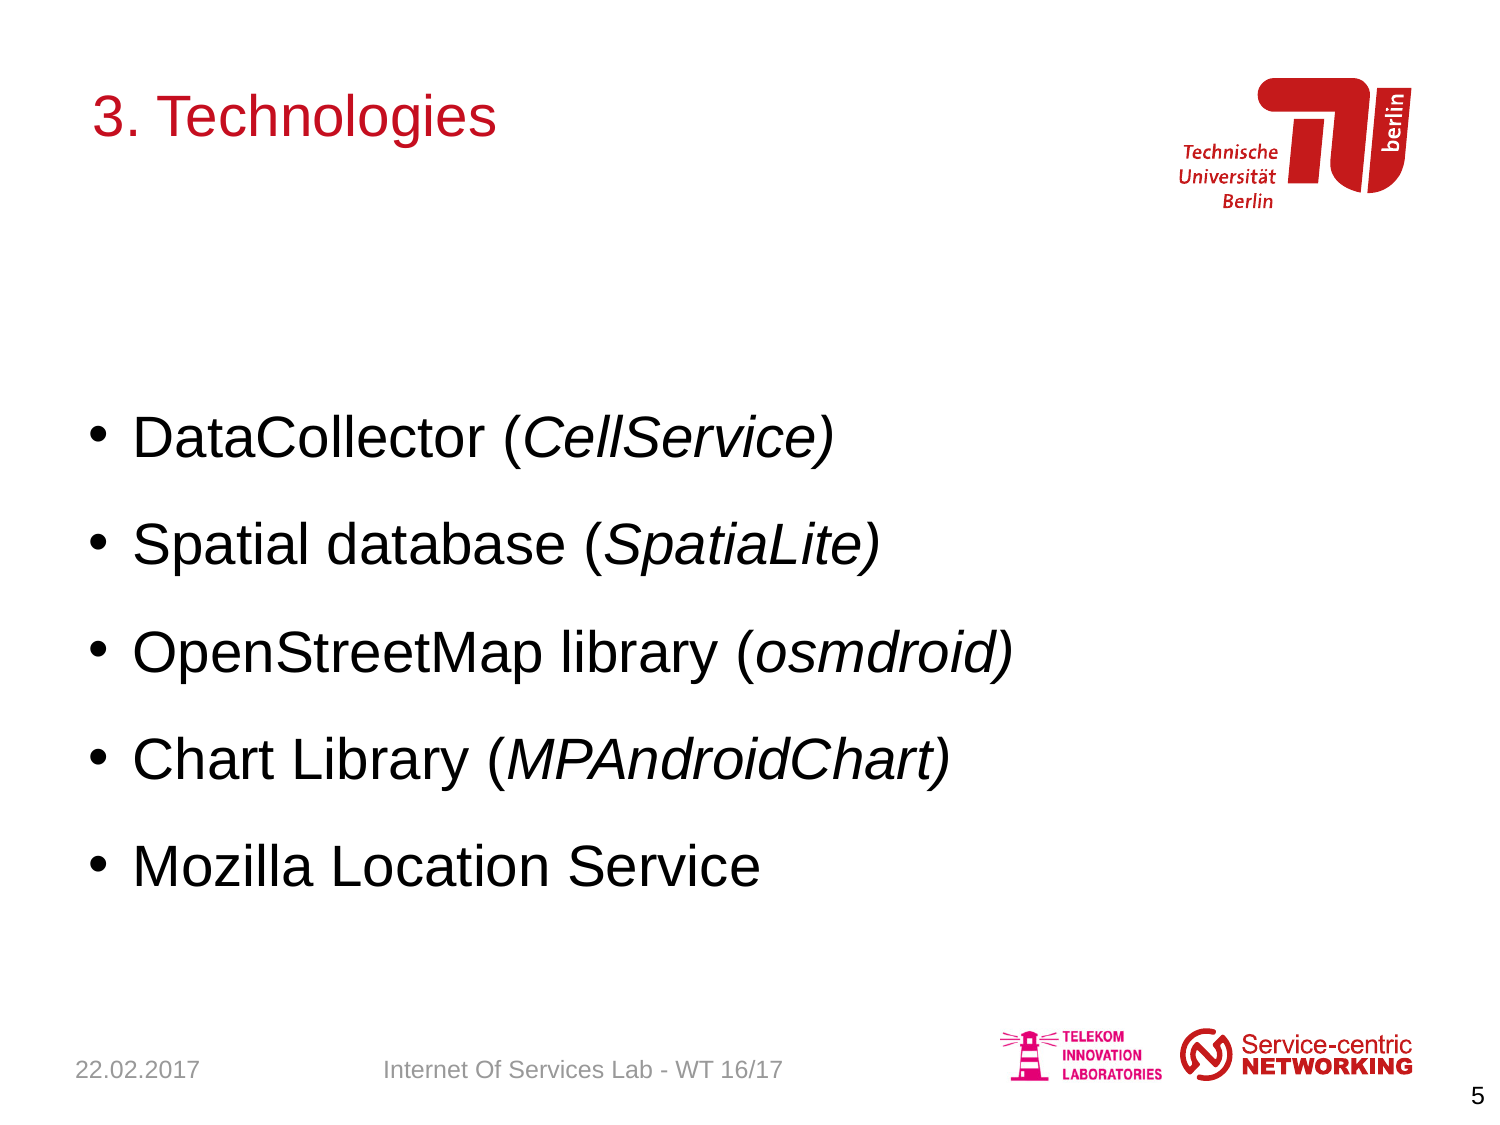

3. Technologies
# DataCollector (CellService)
Spatial database (SpatiaLite)
OpenStreetMap library (osmdroid)
Chart Library (MPAndroidChart)
Mozilla Location Service
22.02.2017
Internet Of Services Lab - WT 16/17